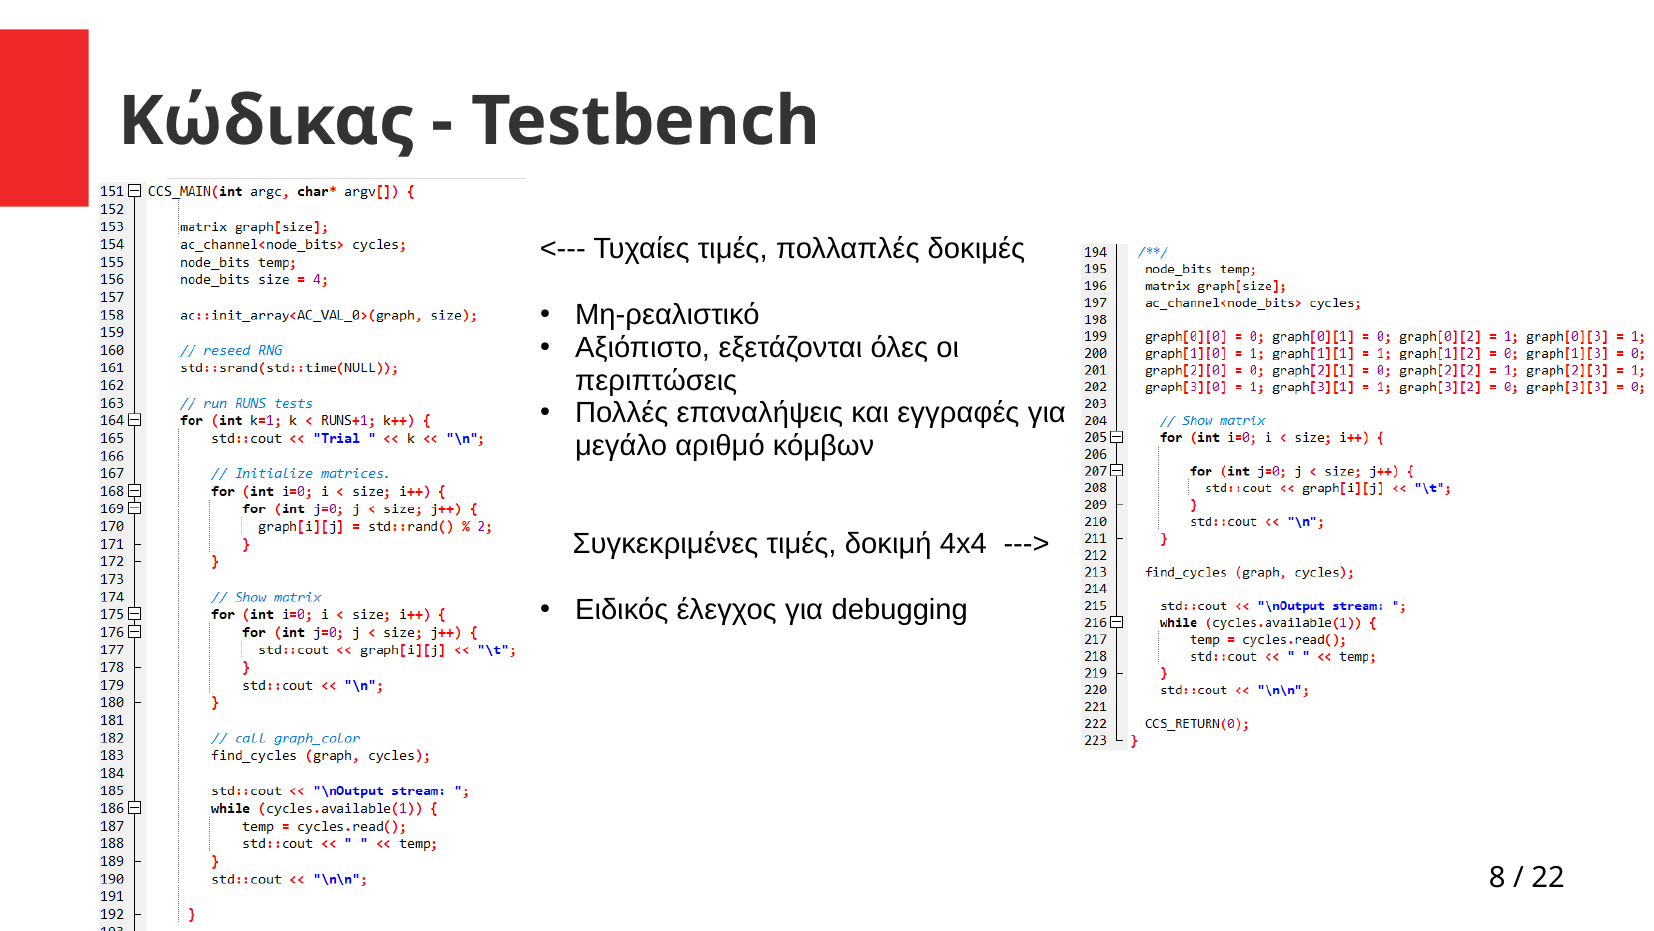

# Κώδικας - Testbench
<--- Τυχαίες τιμές, πολλαπλές δοκιμές
Μη-ρεαλιστικό
Αξιόπιστο, εξετάζονται όλες οι περιπτώσεις
Πολλές επαναλήψεις και εγγραφές για μεγάλο αριθμό κόμβων
 Συγκεκριμένες τιμές, δοκιμή 4x4 --->
Ειδικός έλεγχος για debugging
8